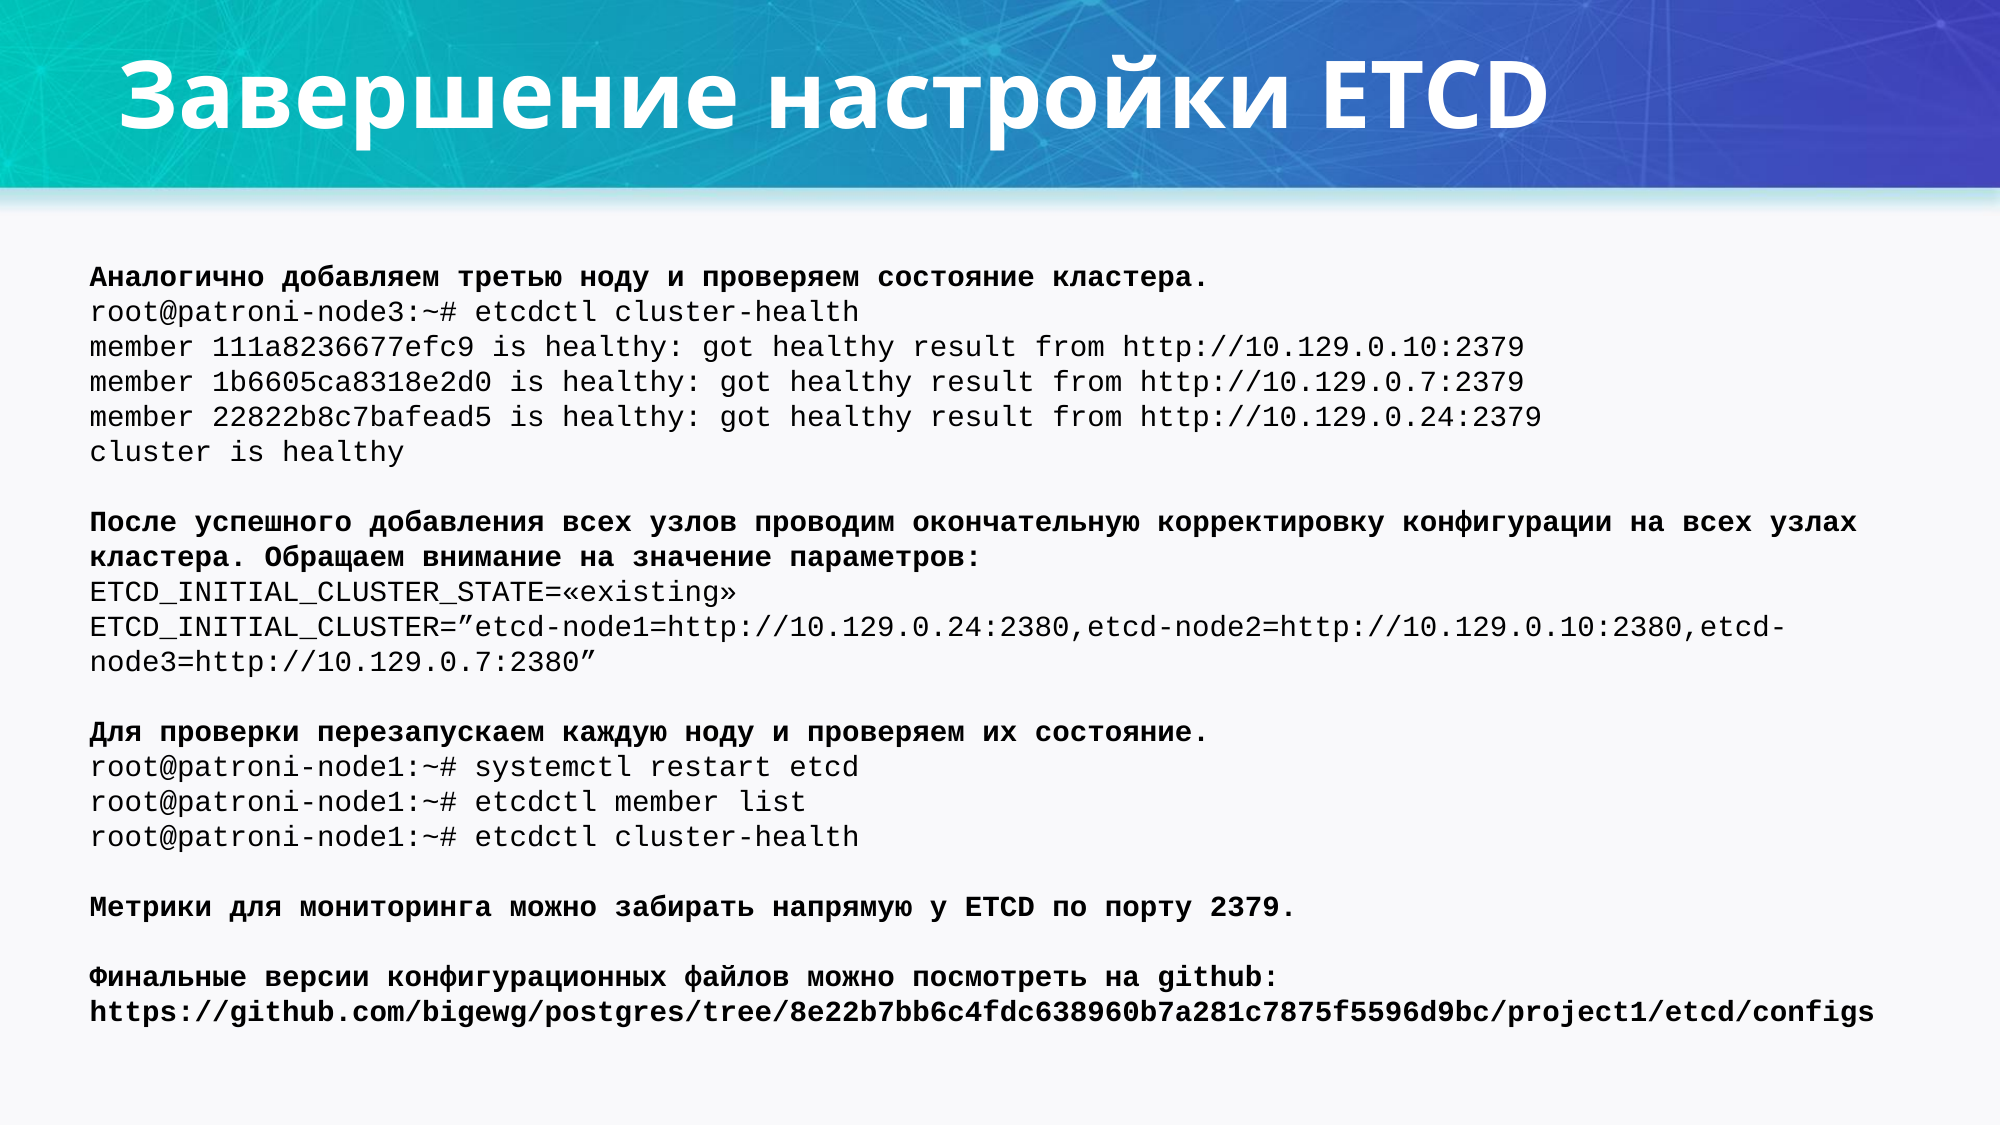

Завершение настройки ETCD
Аналогично добавляем третью ноду и проверяем состояние кластера.
root@patroni-node3:~# etcdctl cluster-health
member 111a8236677efc9 is healthy: got healthy result from http://10.129.0.10:2379
member 1b6605ca8318e2d0 is healthy: got healthy result from http://10.129.0.7:2379
member 22822b8c7bafead5 is healthy: got healthy result from http://10.129.0.24:2379
cluster is healthy
После успешного добавления всех узлов проводим окончательную корректировку конфигурации на всех узлах кластера. Обращаем внимание на значение параметров:
ETCD_INITIAL_CLUSTER_STATE=«existing»
ETCD_INITIAL_CLUSTER=”etcd-node1=http://10.129.0.24:2380,etcd-node2=http://10.129.0.10:2380,etcd-node3=http://10.129.0.7:2380”
Для проверки перезапускаем каждую ноду и проверяем их состояние.
root@patroni-node1:~# systemctl restart etcd
root@patroni-node1:~# etcdctl member list
root@patroni-node1:~# etcdctl cluster-health
Метрики для мониторинга можно забирать напрямую у ETCD по порту 2379.
Финальные версии конфигурационных файлов можно посмотреть на github:
https://github.com/bigewg/postgres/tree/8e22b7bb6c4fdc638960b7a281c7875f5596d9bc/project1/etcd/configs